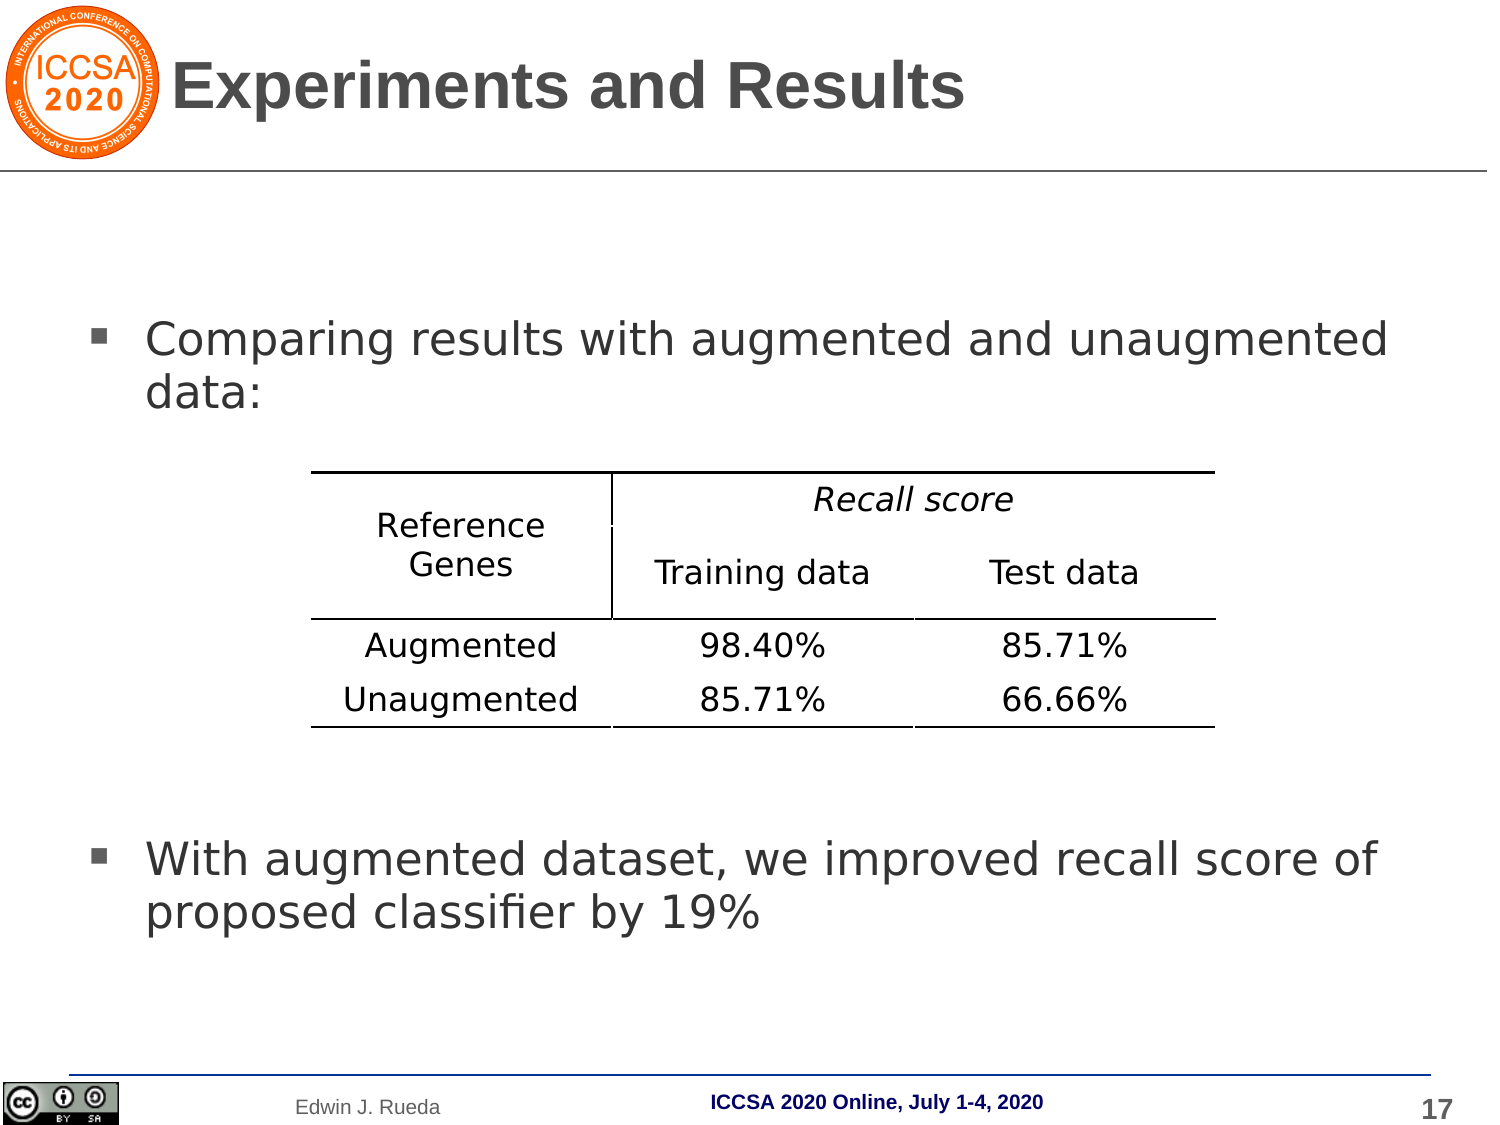

# Experiments and Results
Comparing results with augmented and unaugmented data:
| Reference Genes | Recall score | |
| --- | --- | --- |
| | Training data | Test data |
| Augmented | 98.40% | 85.71% |
| Unaugmented | 85.71% | 66.66% |
With augmented dataset, we improved recall score of proposed classifier by 19%